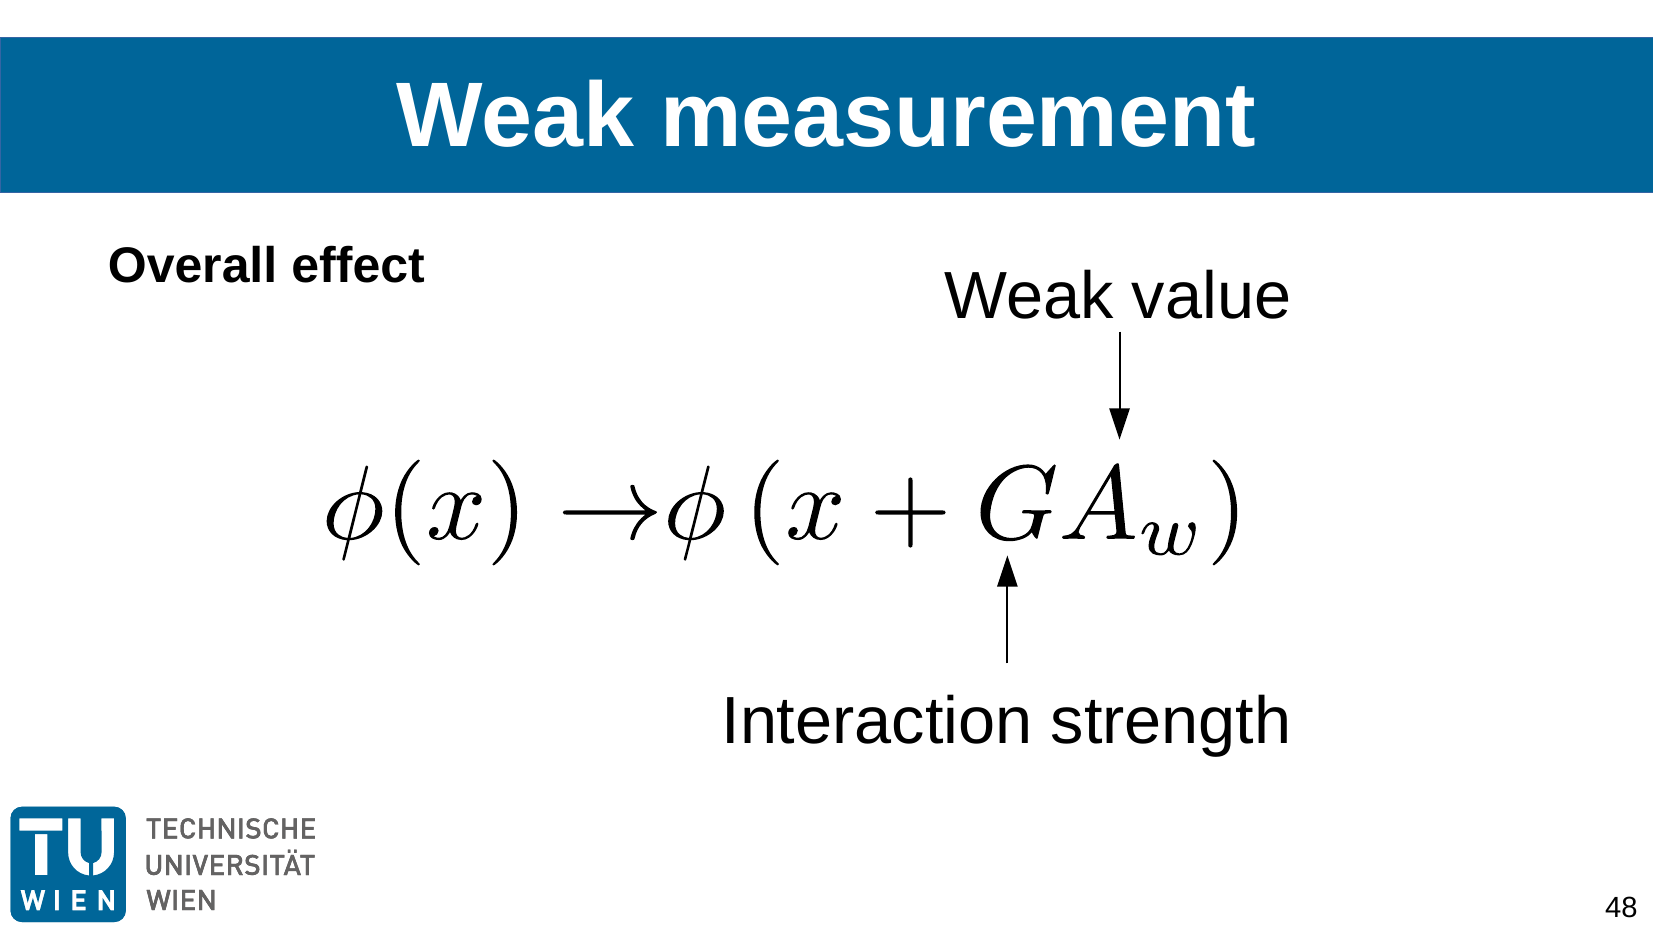

# Weak measurement
Overall effect
Weak value
Interaction strength